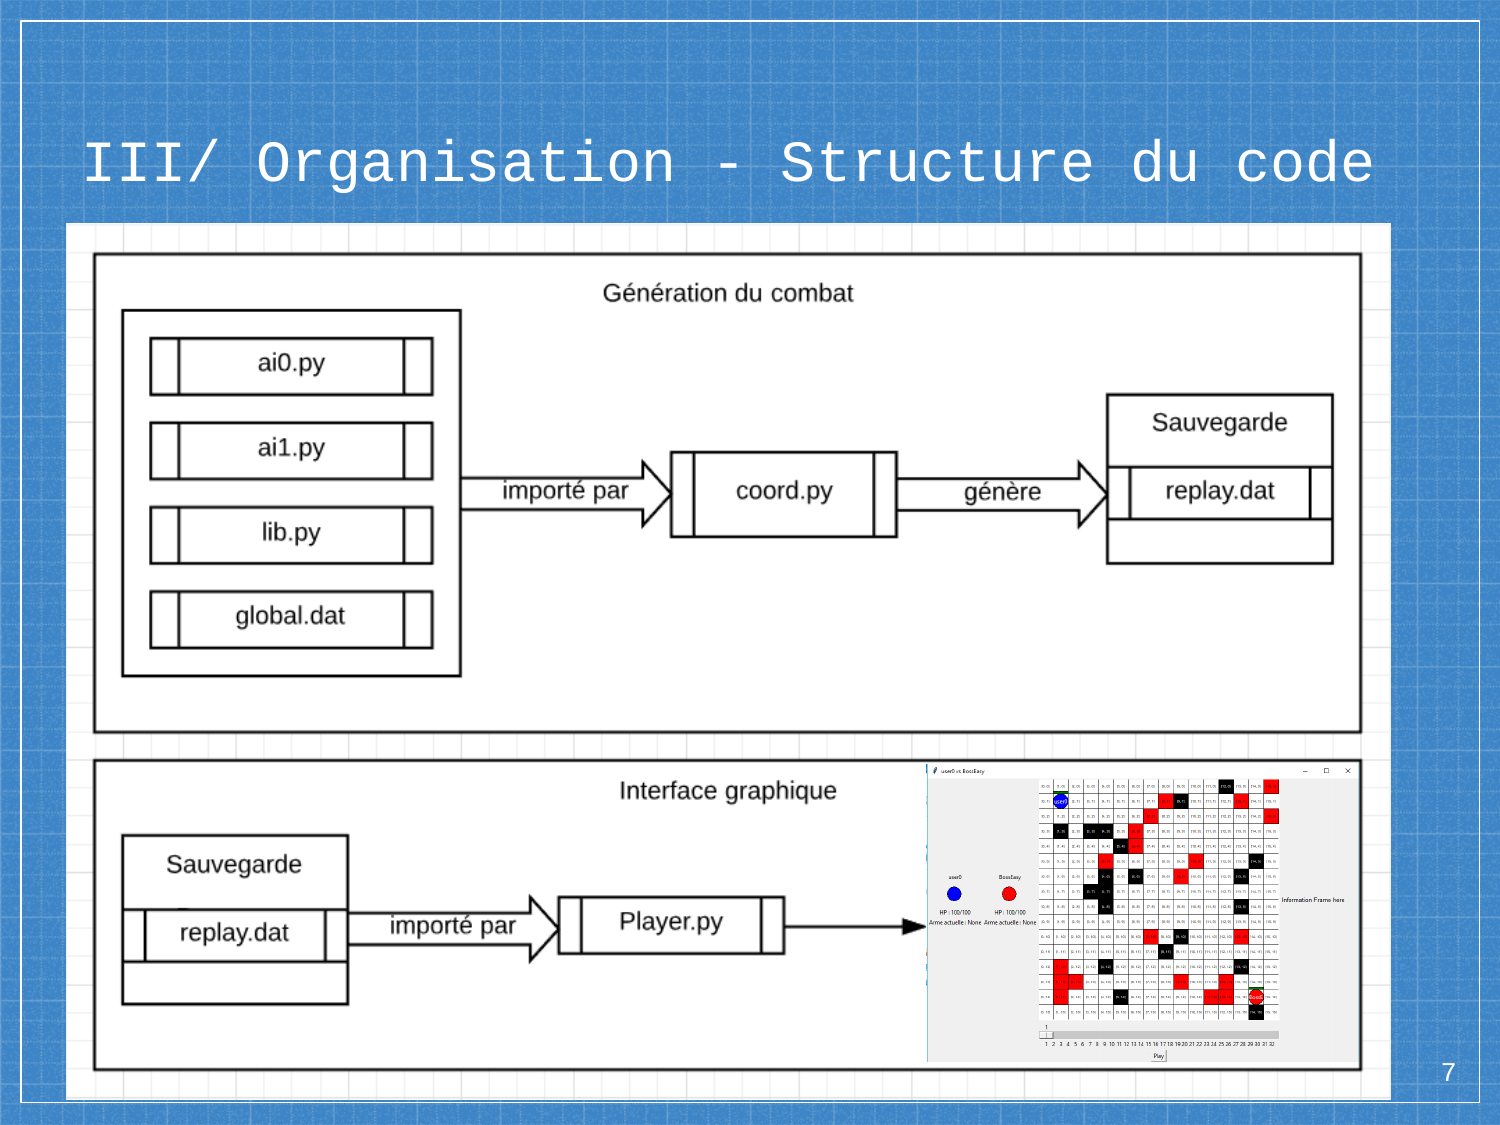

# III/ Organisation - Structure du code